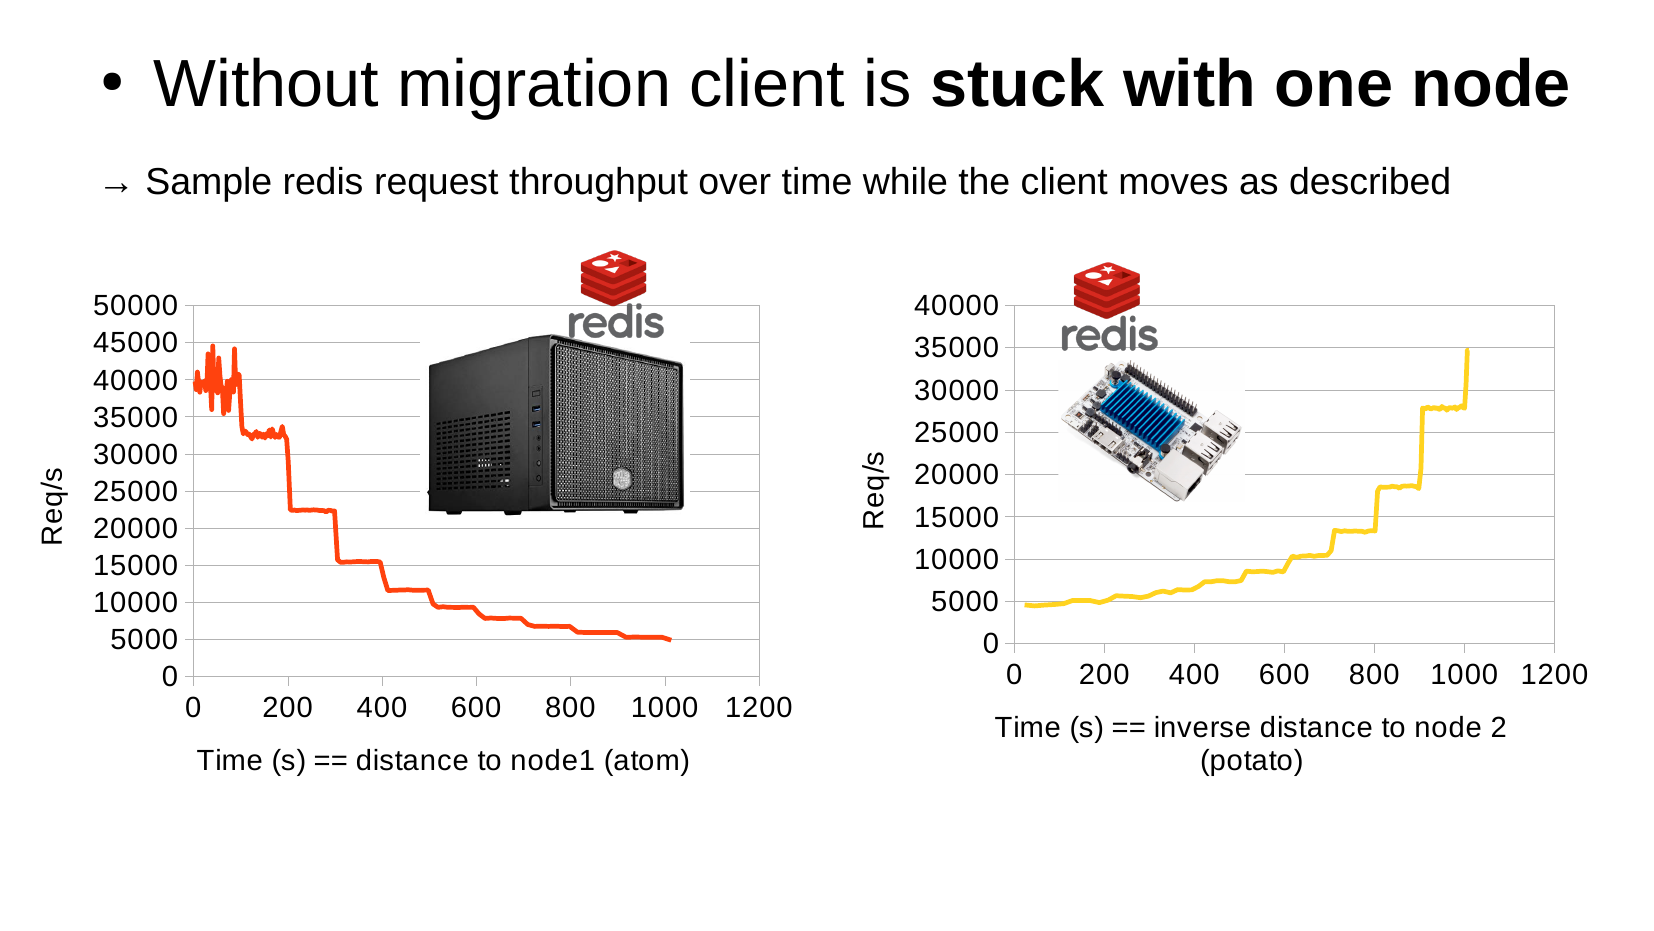

# Without migration client is stuck with one node
→ Sample redis request throughput over time while the client moves as described
### Chart
| Category | Column G |
|---|---|
### Chart
| Category | Column K |
|---|---|